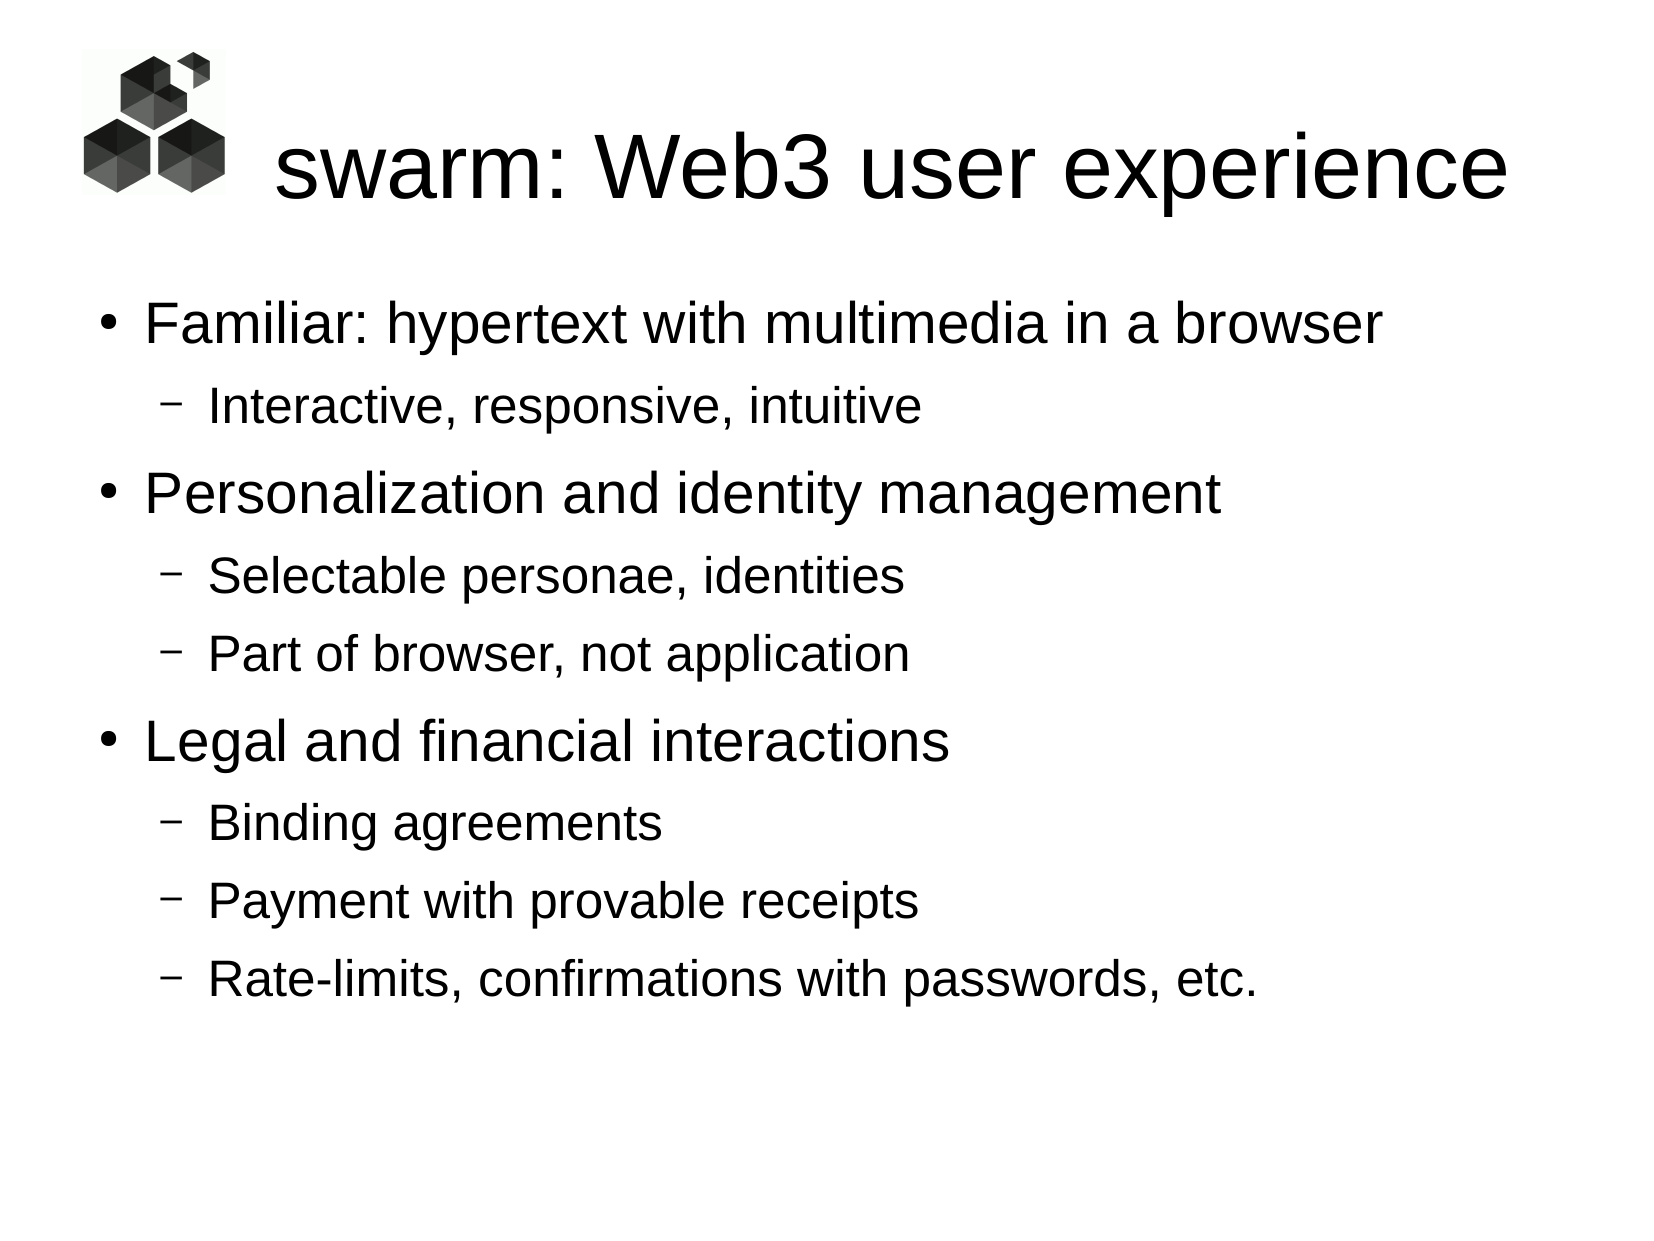

# swarm: Web3 user experience
Familiar: hypertext with multimedia in a browser
Interactive, responsive, intuitive
Personalization and identity management
Selectable personae, identities
Part of browser, not application
Legal and financial interactions
Binding agreements
Payment with provable receipts
Rate-limits, confirmations with passwords, etc.